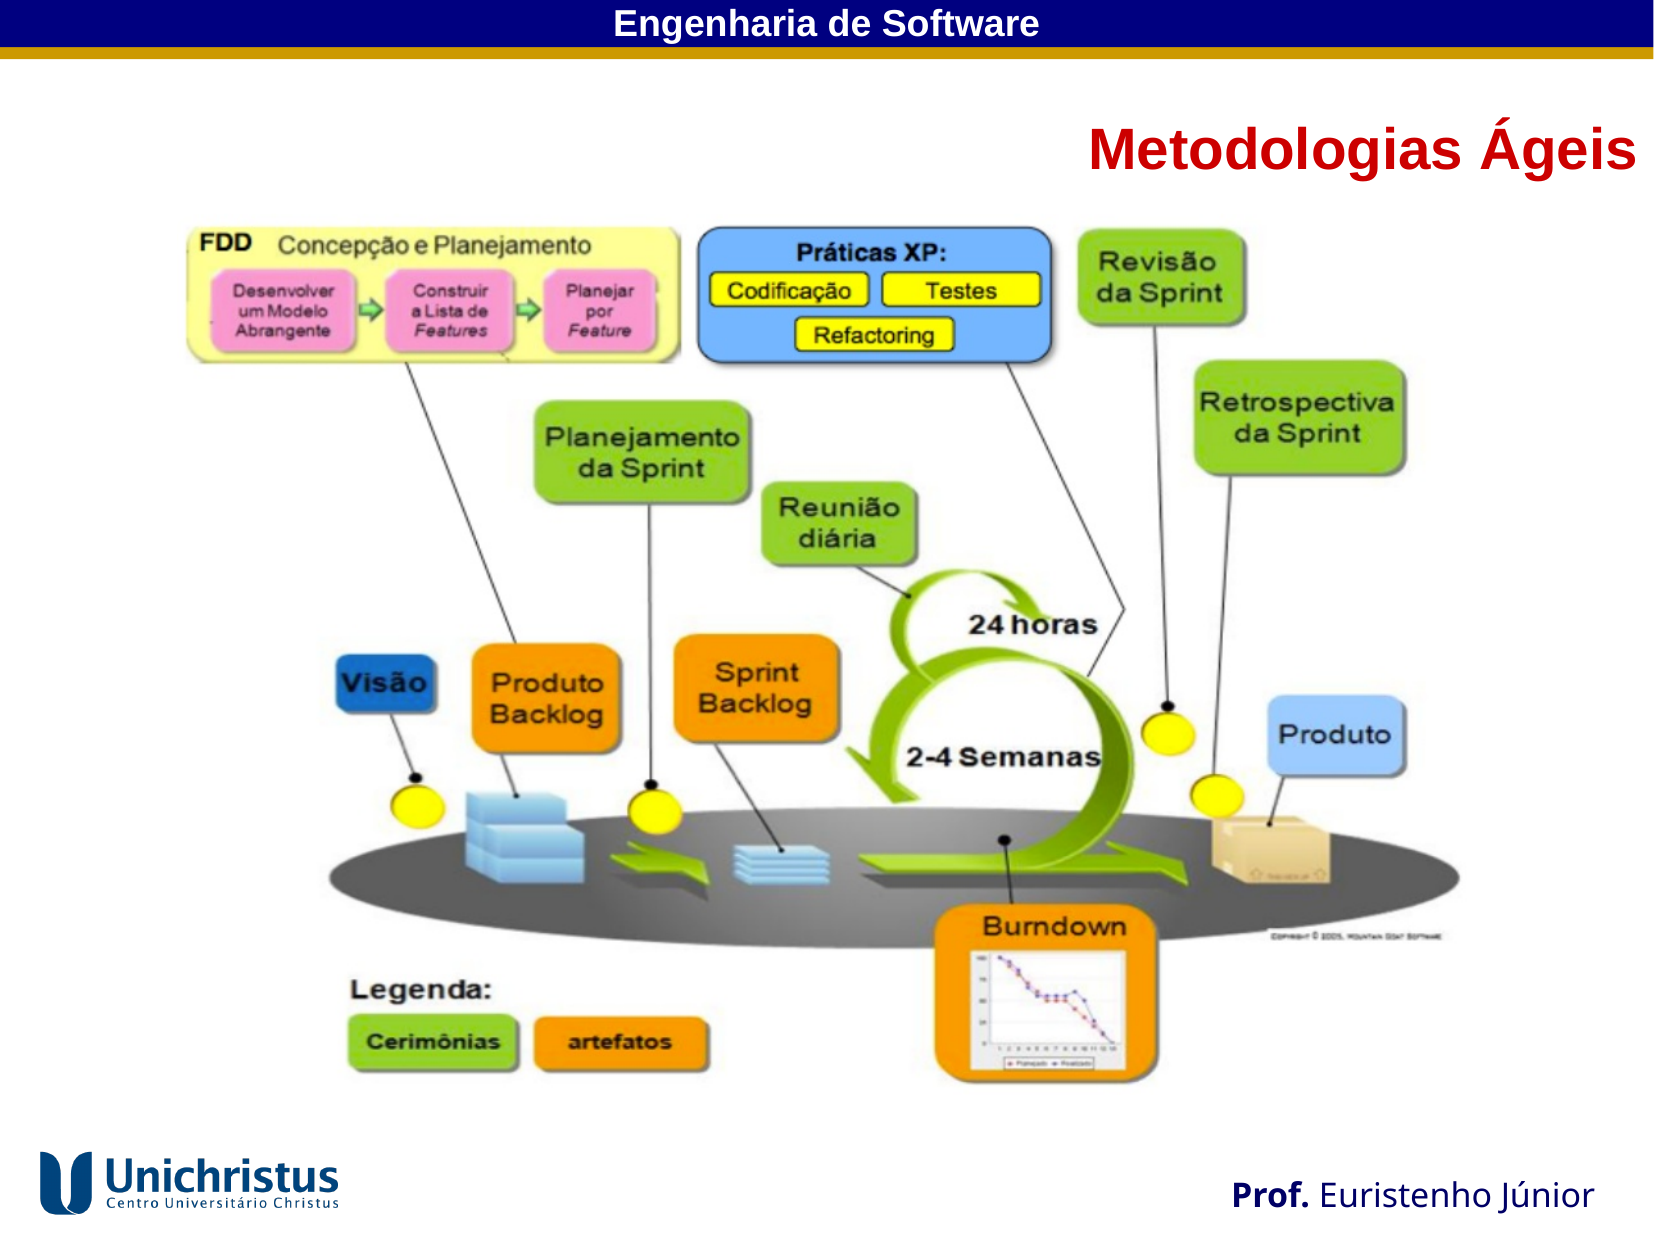

Engenharia de Software
Metodologias Ágeis
Prof. Euristenho Júnior